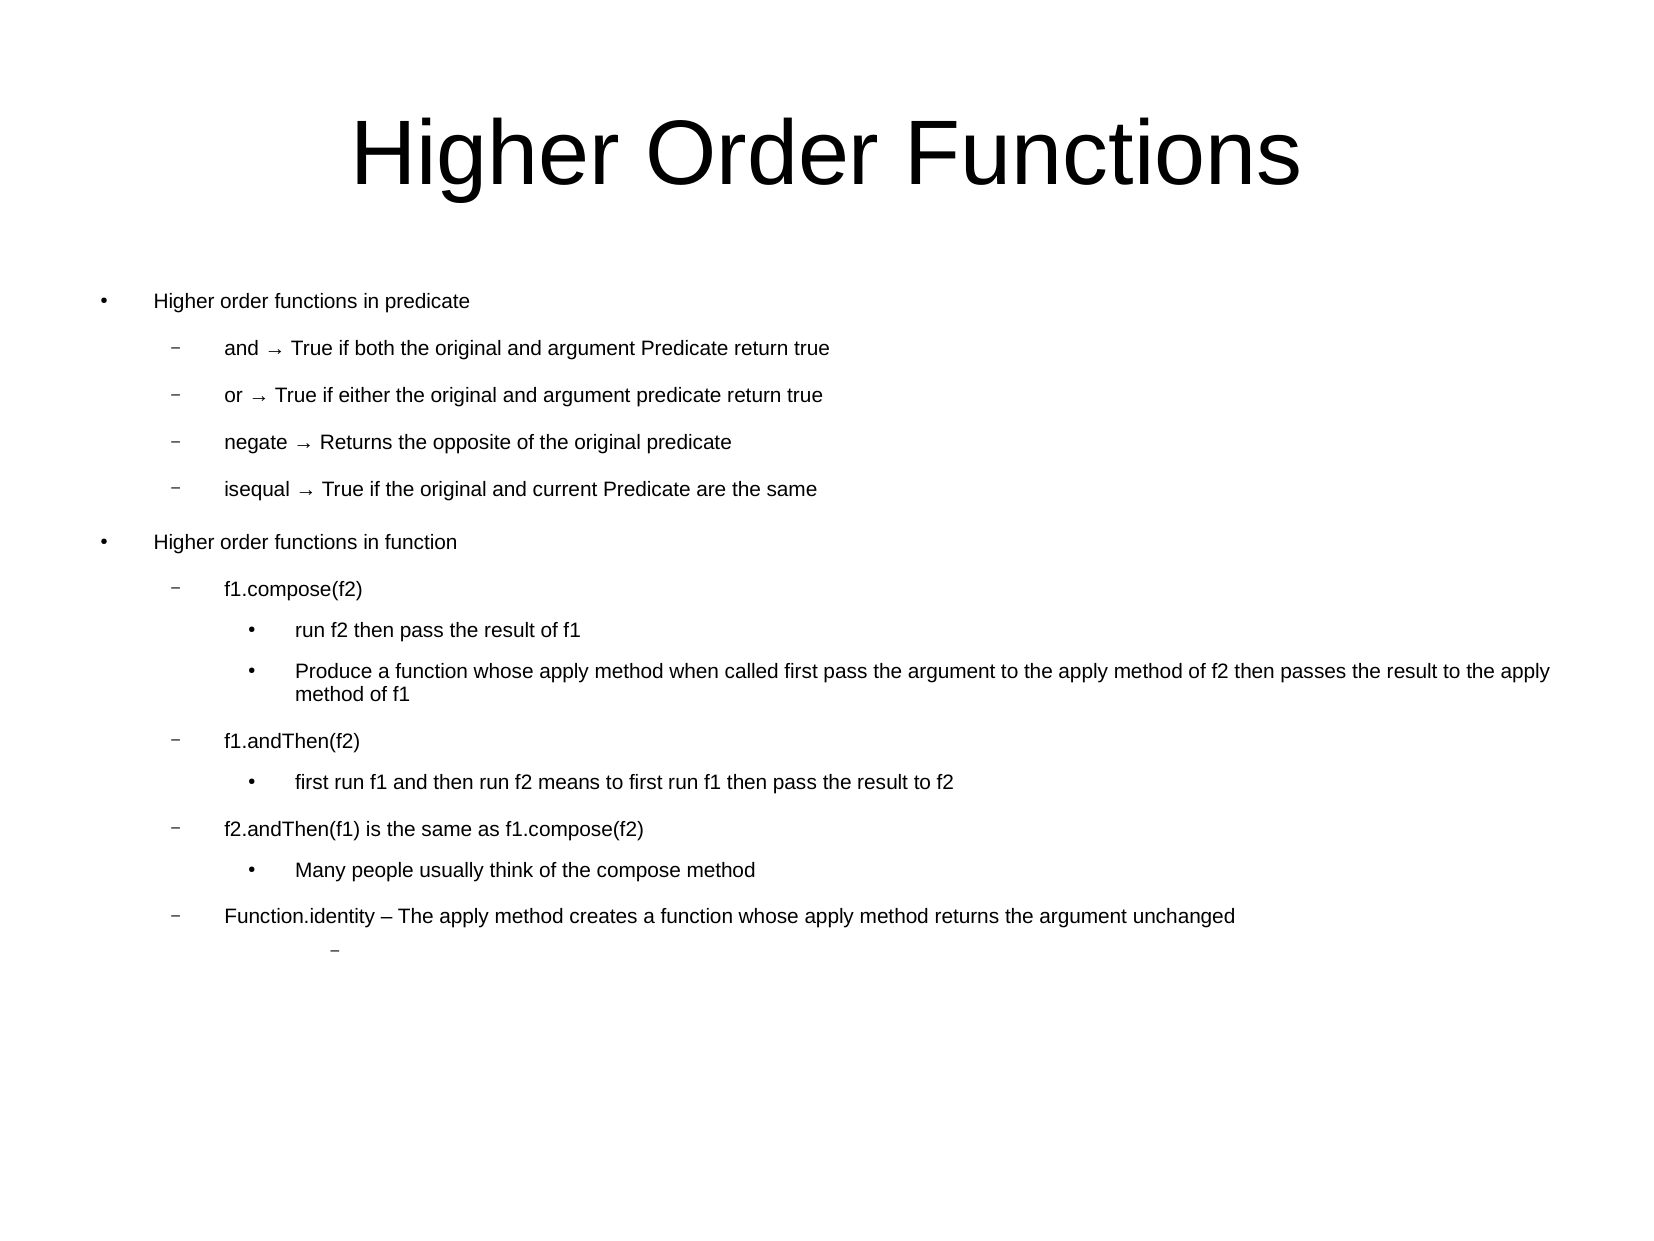

# Higher Order Functions
Higher order functions in predicate
and → True if both the original and argument Predicate return true
or → True if either the original and argument predicate return true
negate → Returns the opposite of the original predicate
isequal → True if the original and current Predicate are the same
Higher order functions in function
f1.compose(f2)
run f2 then pass the result of f1
Produce a function whose apply method when called first pass the argument to the apply method of f2 then passes the result to the apply method of f1
f1.andThen(f2)
first run f1 and then run f2 means to first run f1 then pass the result to f2
f2.andThen(f1) is the same as f1.compose(f2)
Many people usually think of the compose method
Function.identity – The apply method creates a function whose apply method returns the argument unchanged